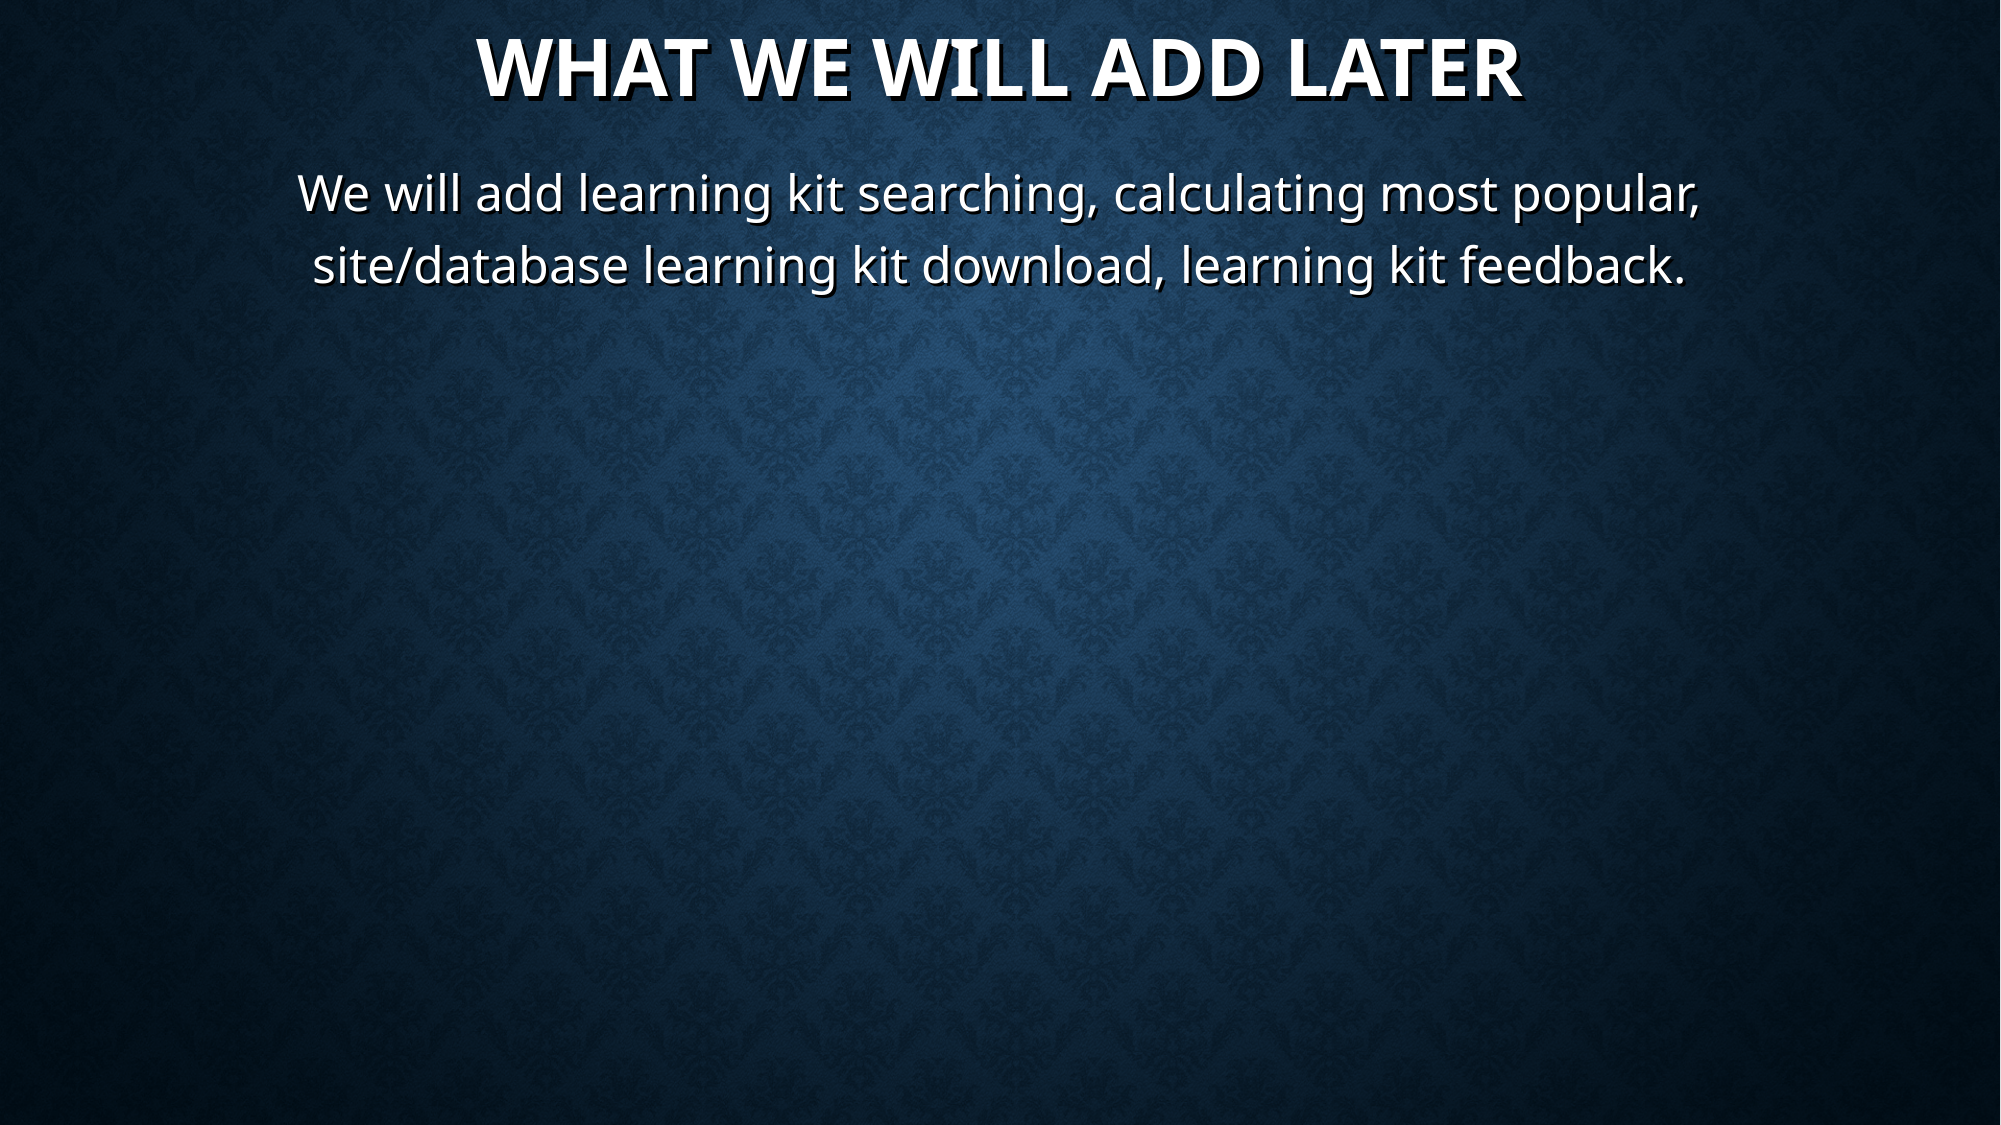

# What we will add later
We will add learning kit searching, calculating most popular, site/database learning kit download, learning kit feedback.